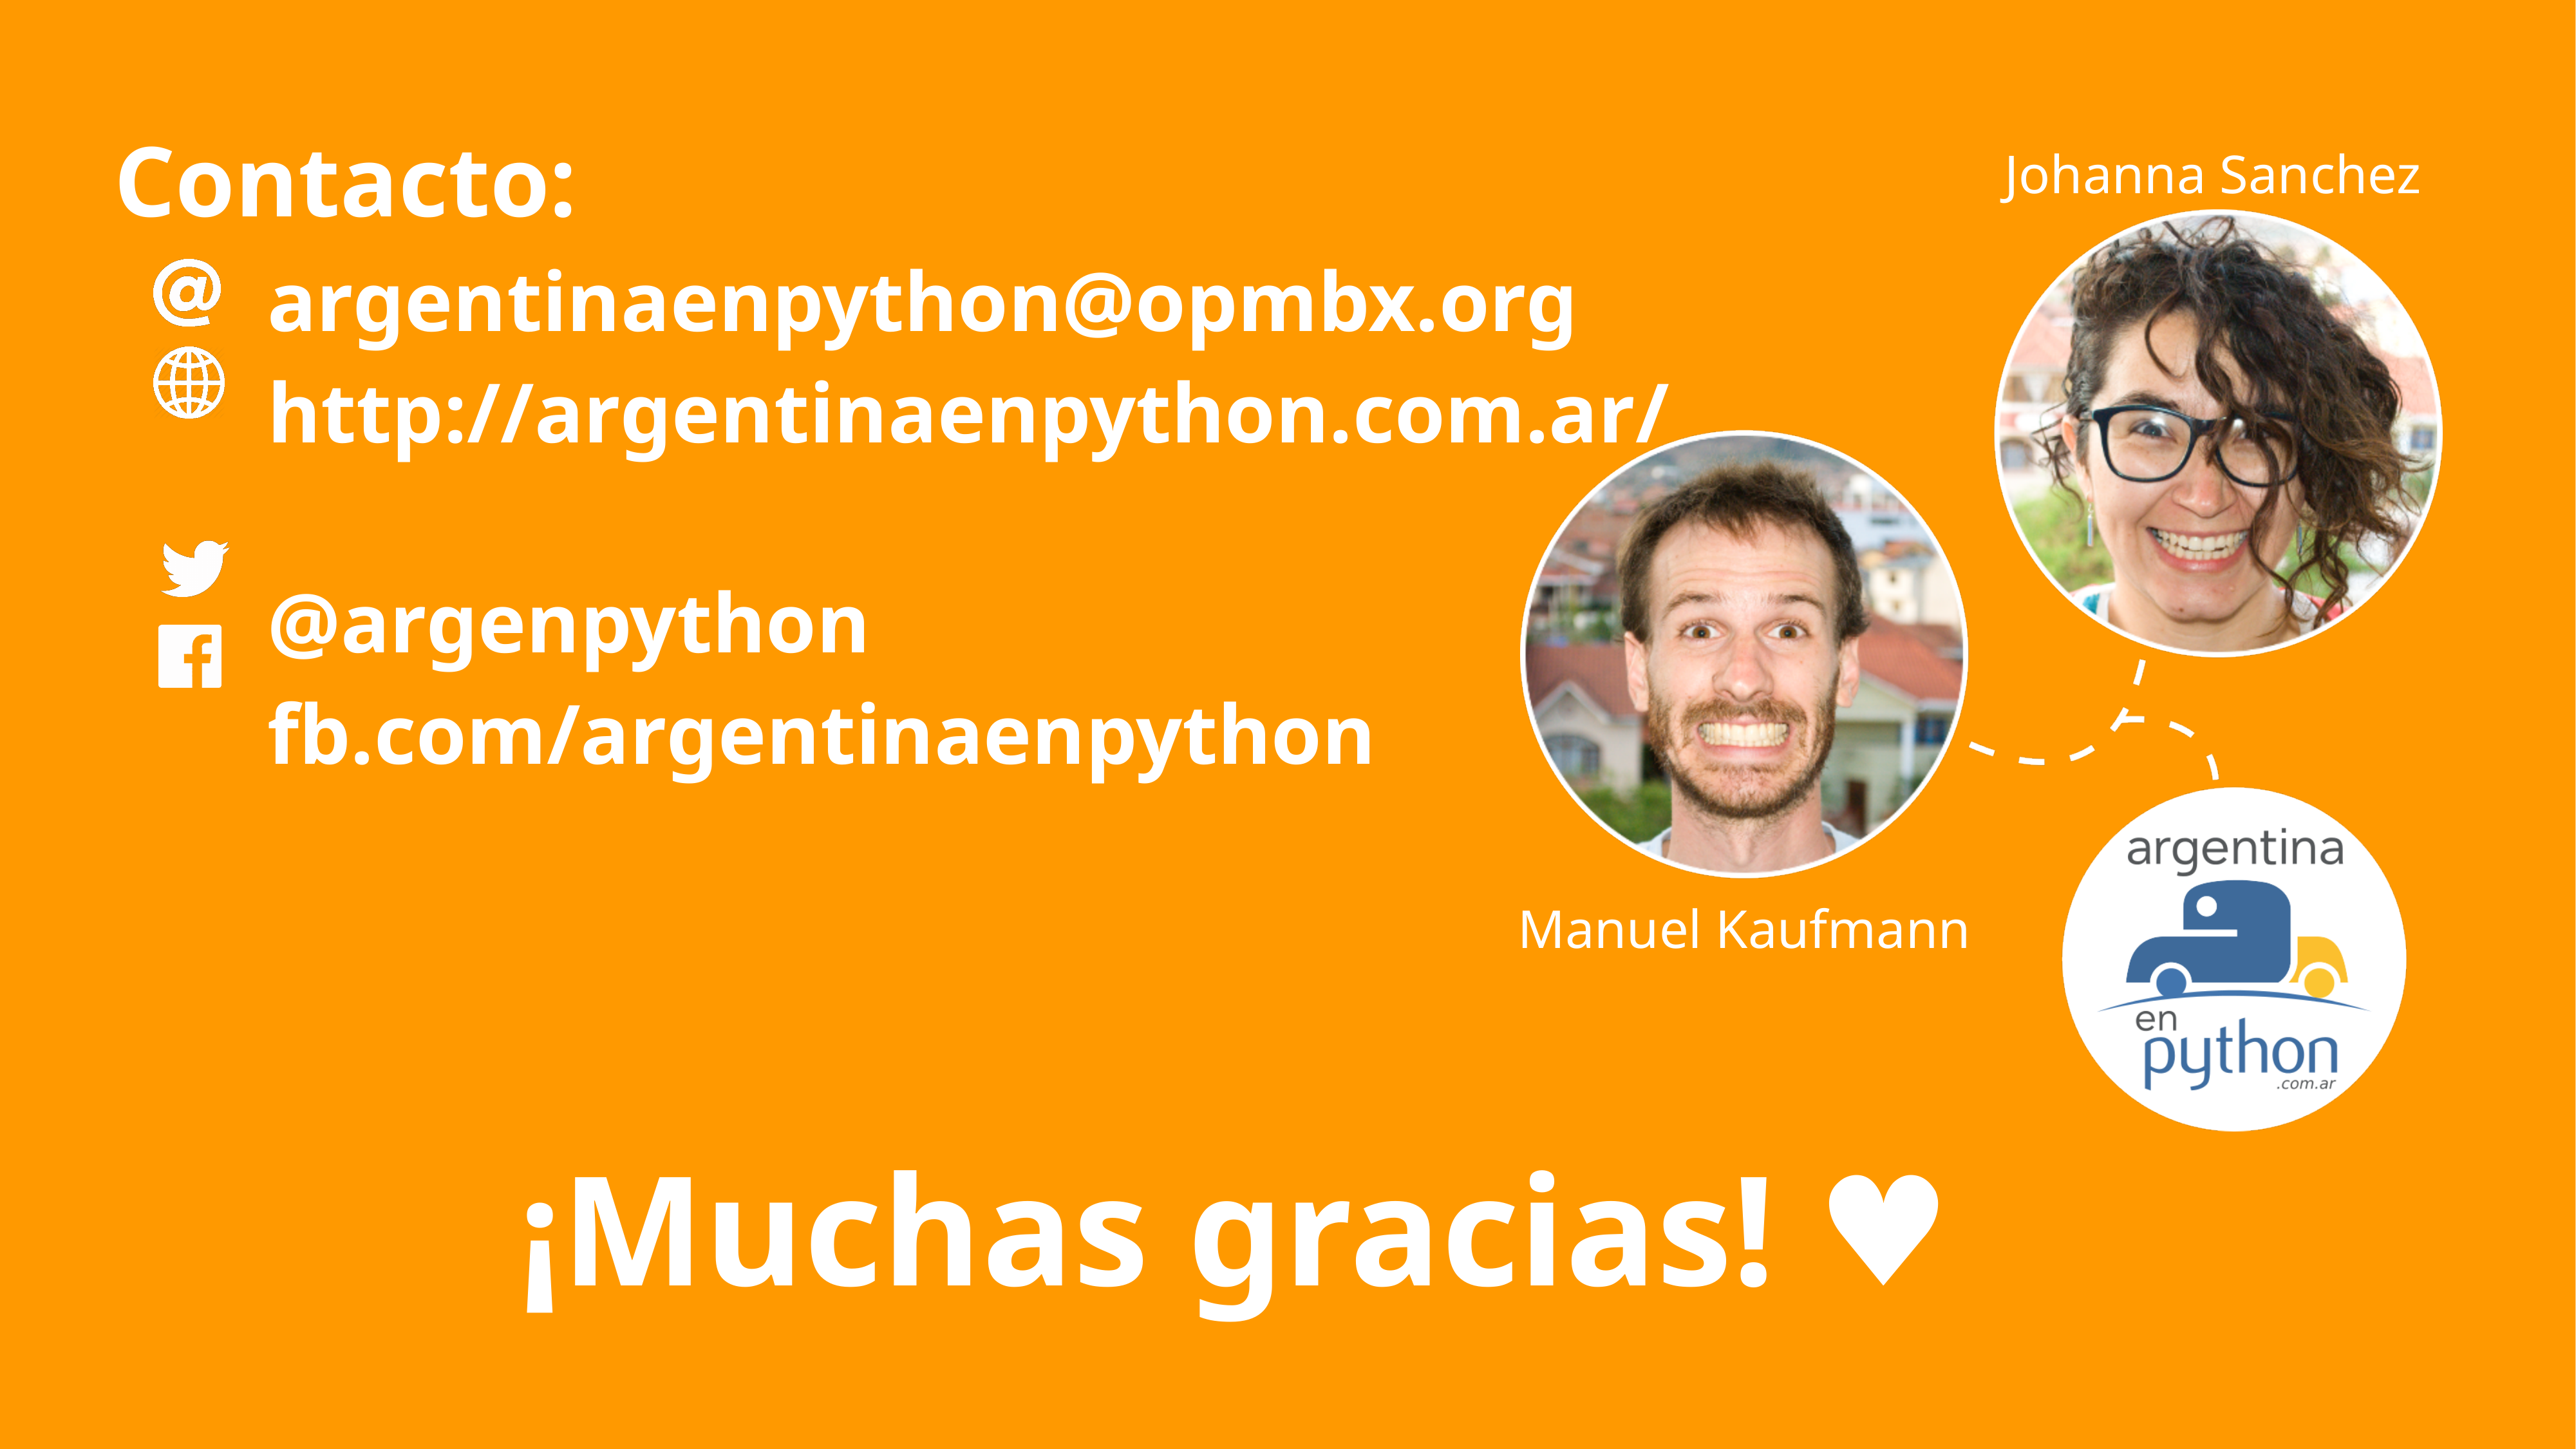

Contacto:
Johanna Sanchez
argentinaenpython@opmbx.org
http://argentinaenpython.com.ar/
@argenpython
fb.com/argentinaenpython
Manuel Kaufmann
# ¡Muchas gracias! ♥